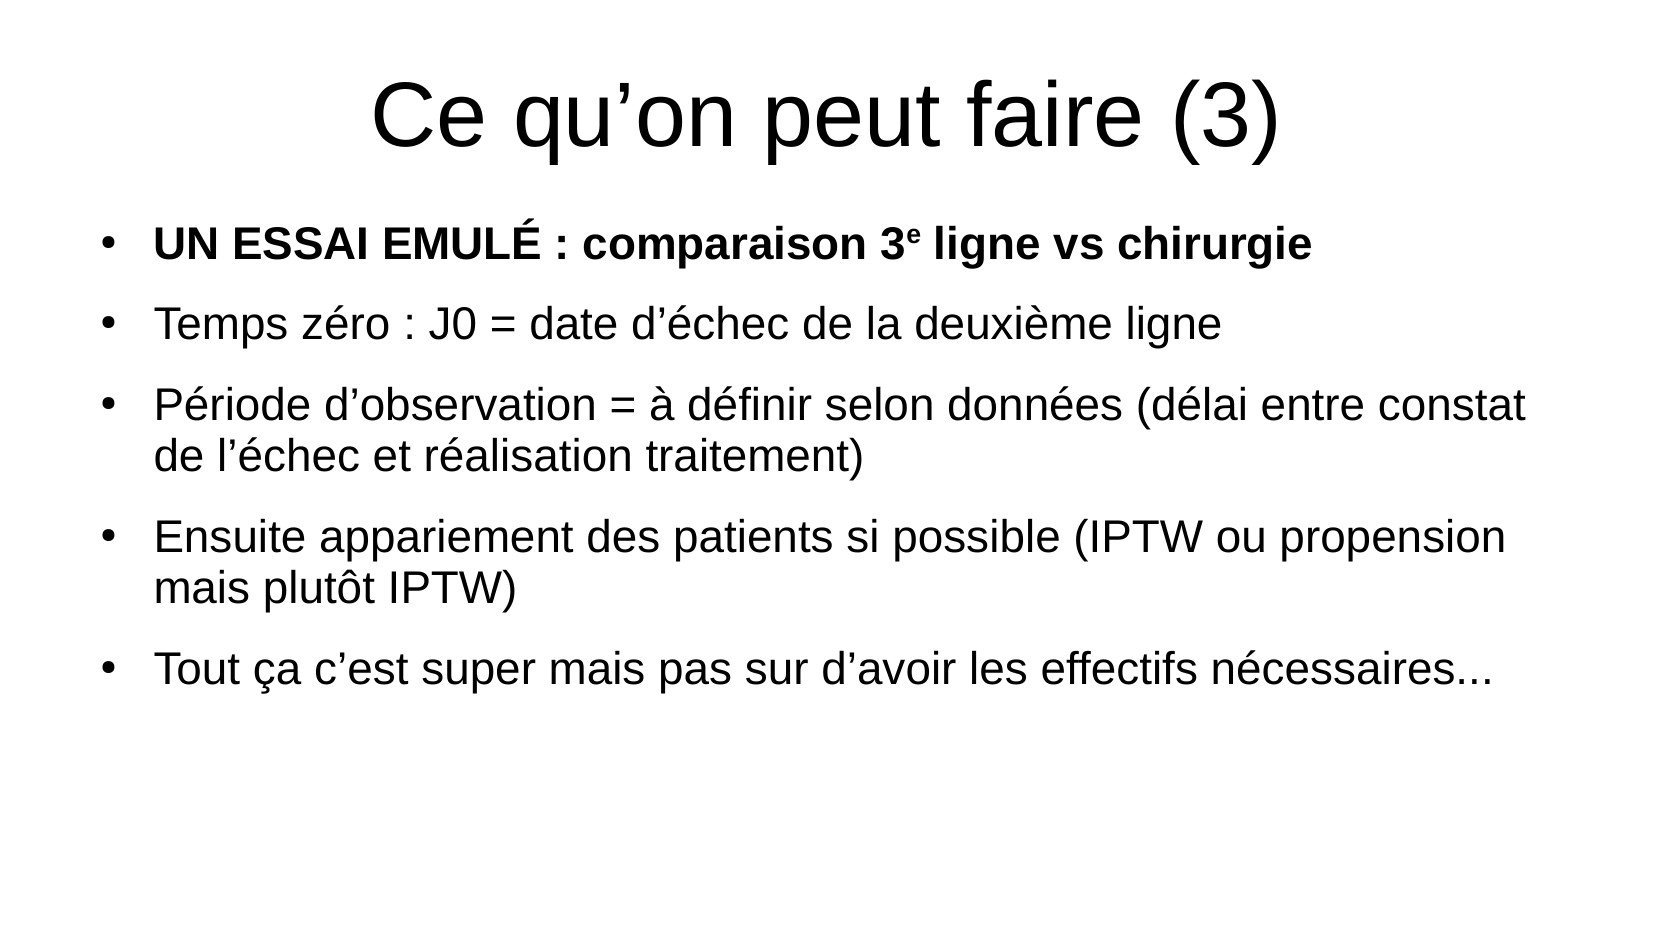

# Ce qu’on peut faire (3)
UN ESSAI EMULÉ : comparaison 3e ligne vs chirurgie
Temps zéro : J0 = date d’échec de la deuxième ligne
Période d’observation = à définir selon données (délai entre constat de l’échec et réalisation traitement)
Ensuite appariement des patients si possible (IPTW ou propension mais plutôt IPTW)
Tout ça c’est super mais pas sur d’avoir les effectifs nécessaires...